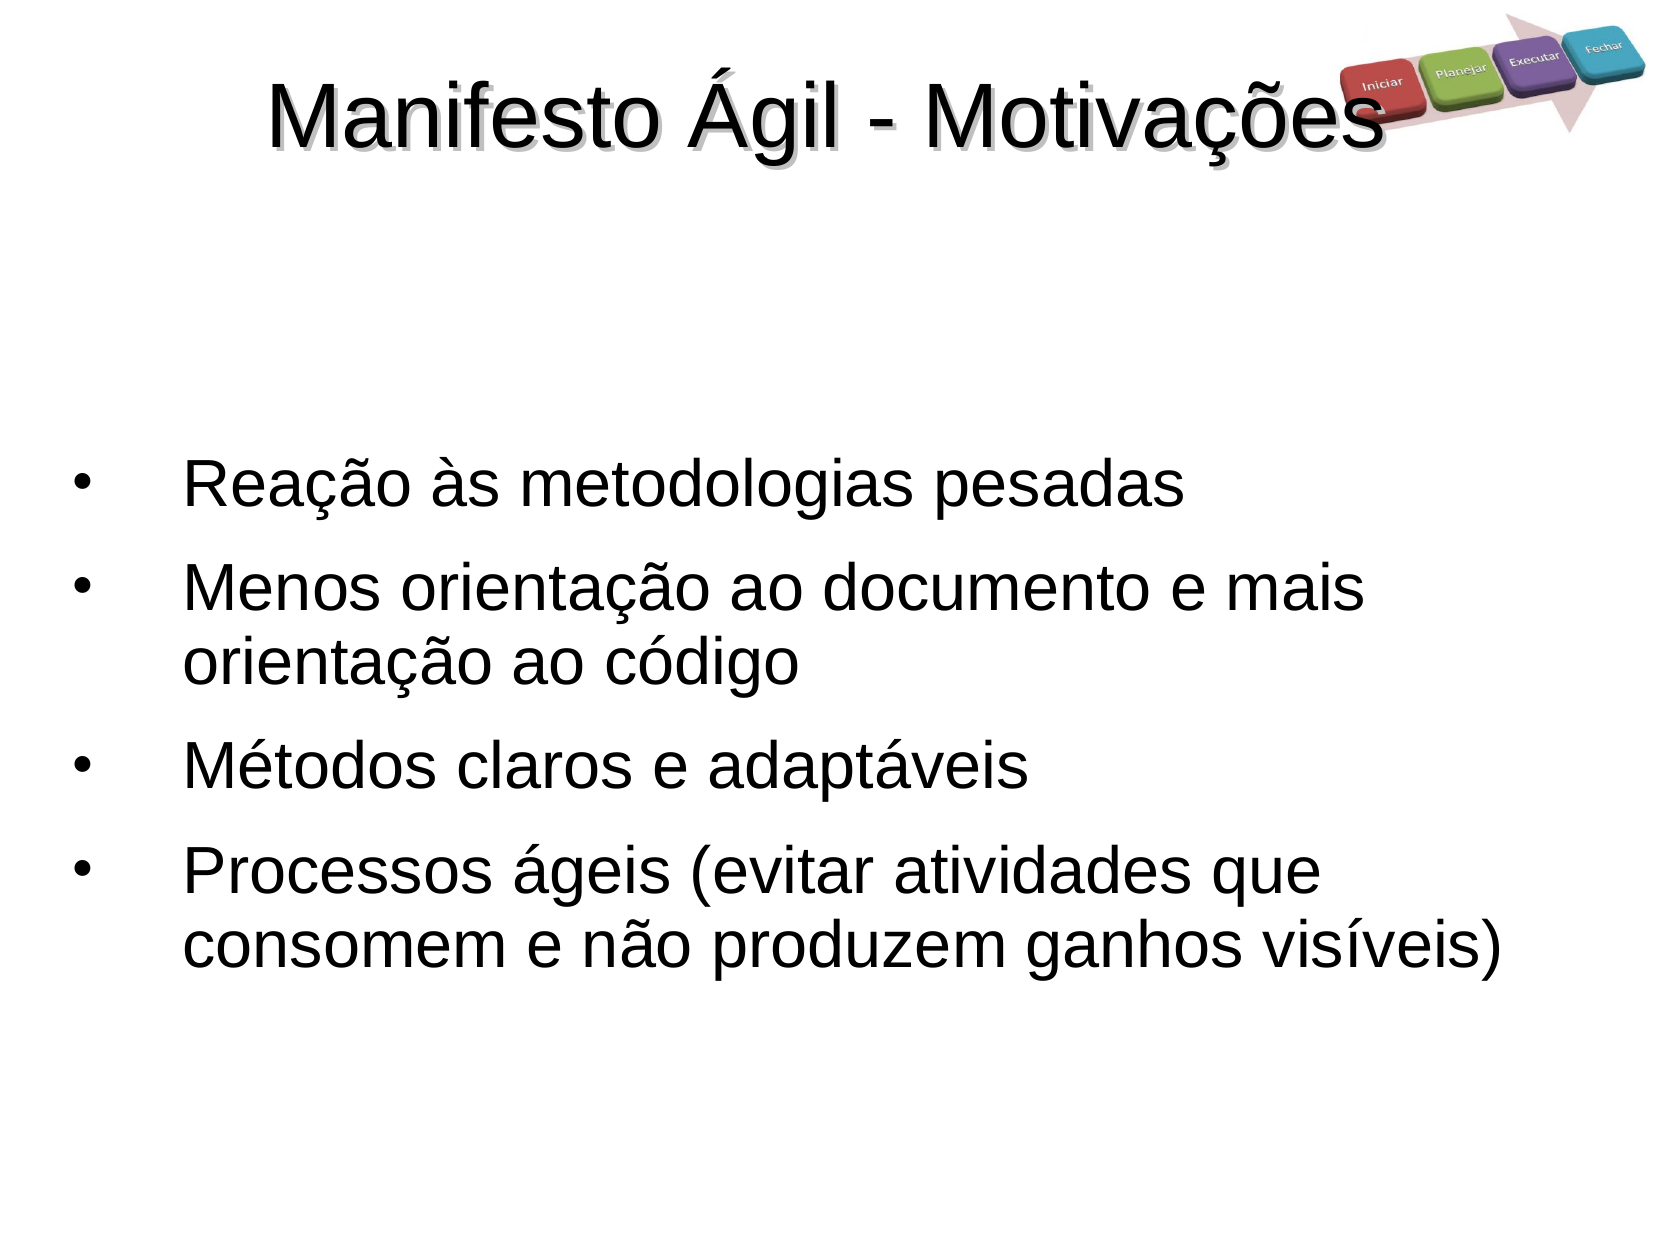

# Manifesto Ágil - Motivações
Reação às metodologias pesadas
Menos orientação ao documento e mais orientação ao código
Métodos claros e adaptáveis
Processos ágeis (evitar atividades que consomem e não produzem ganhos visíveis)